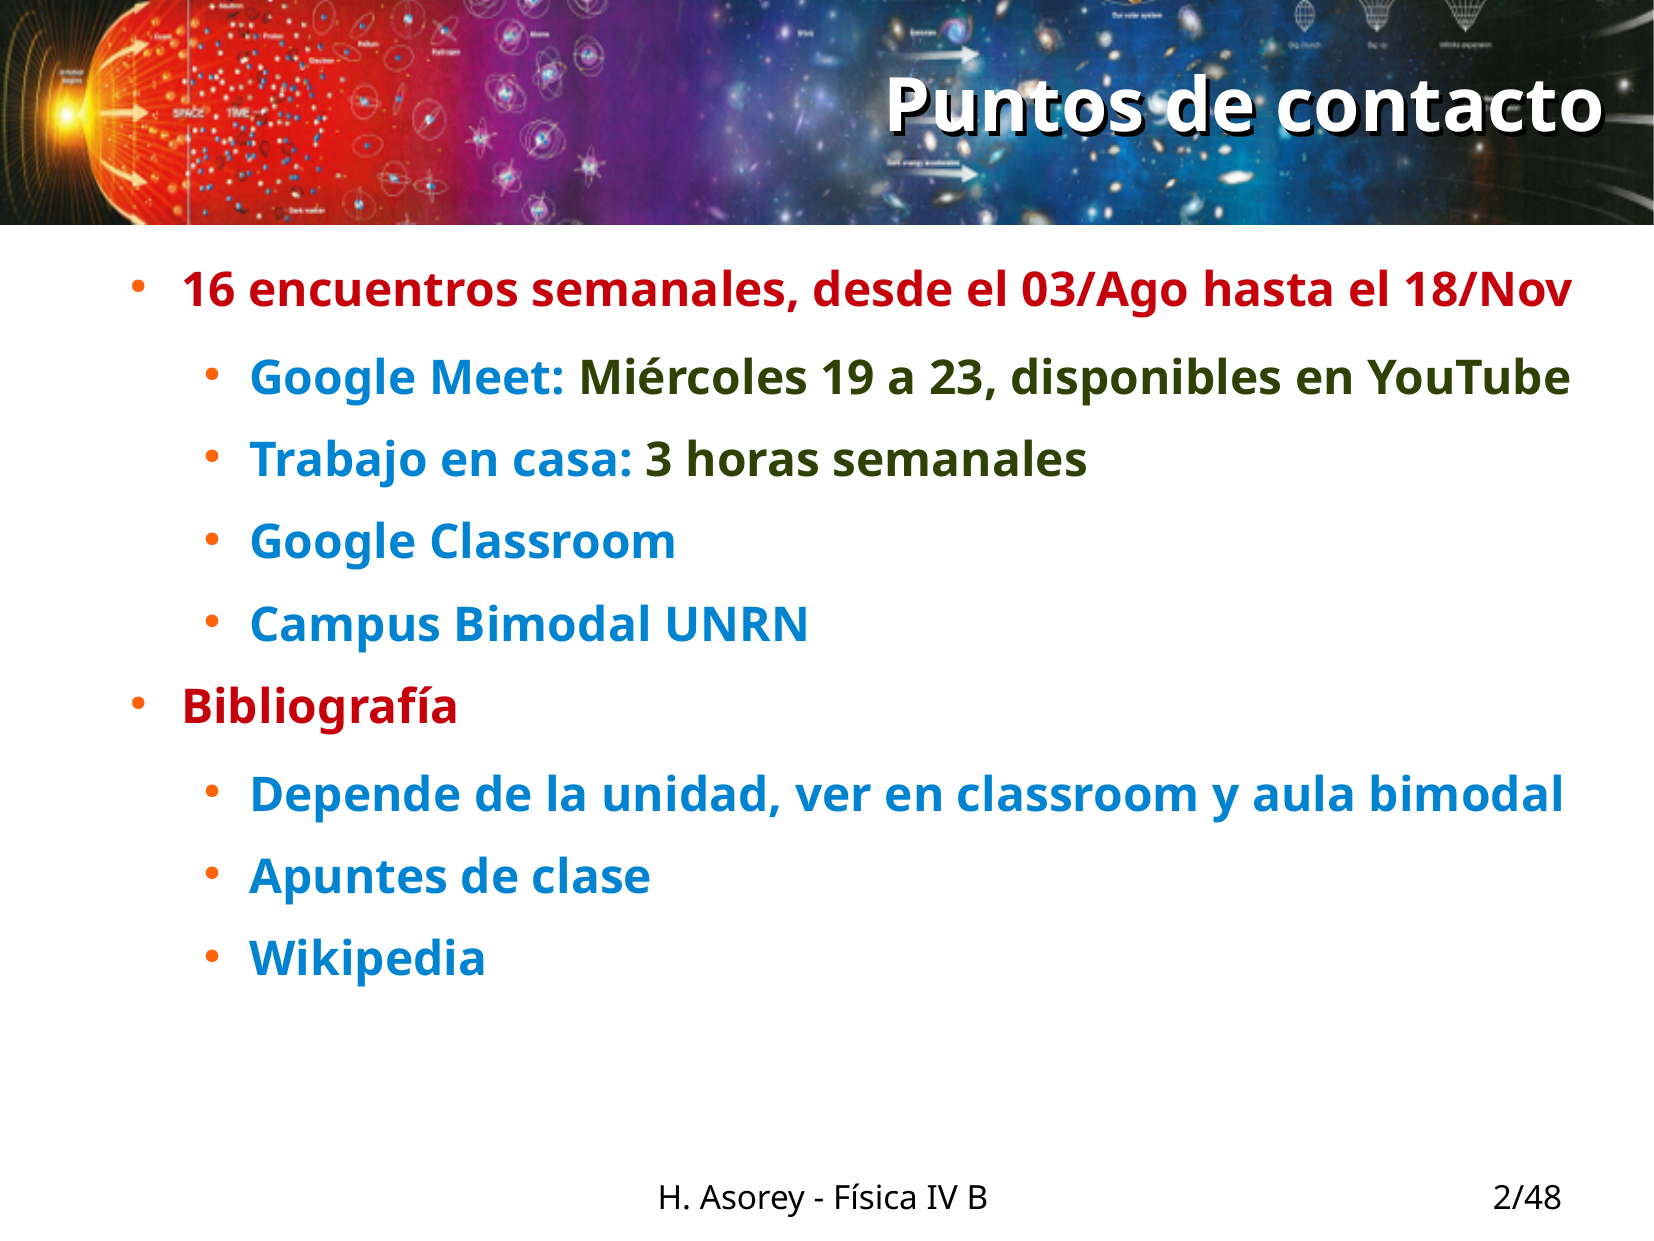

# Puntos de contacto
16 encuentros semanales, desde el 03/Ago hasta el 18/Nov
Google Meet: Miércoles 19 a 23, disponibles en YouTube
Trabajo en casa: 3 horas semanales
Google Classroom
Campus Bimodal UNRN
Bibliografía
Depende de la unidad, ver en classroom y aula bimodal
Apuntes de clase
Wikipedia
H. Asorey - Física IV B
2